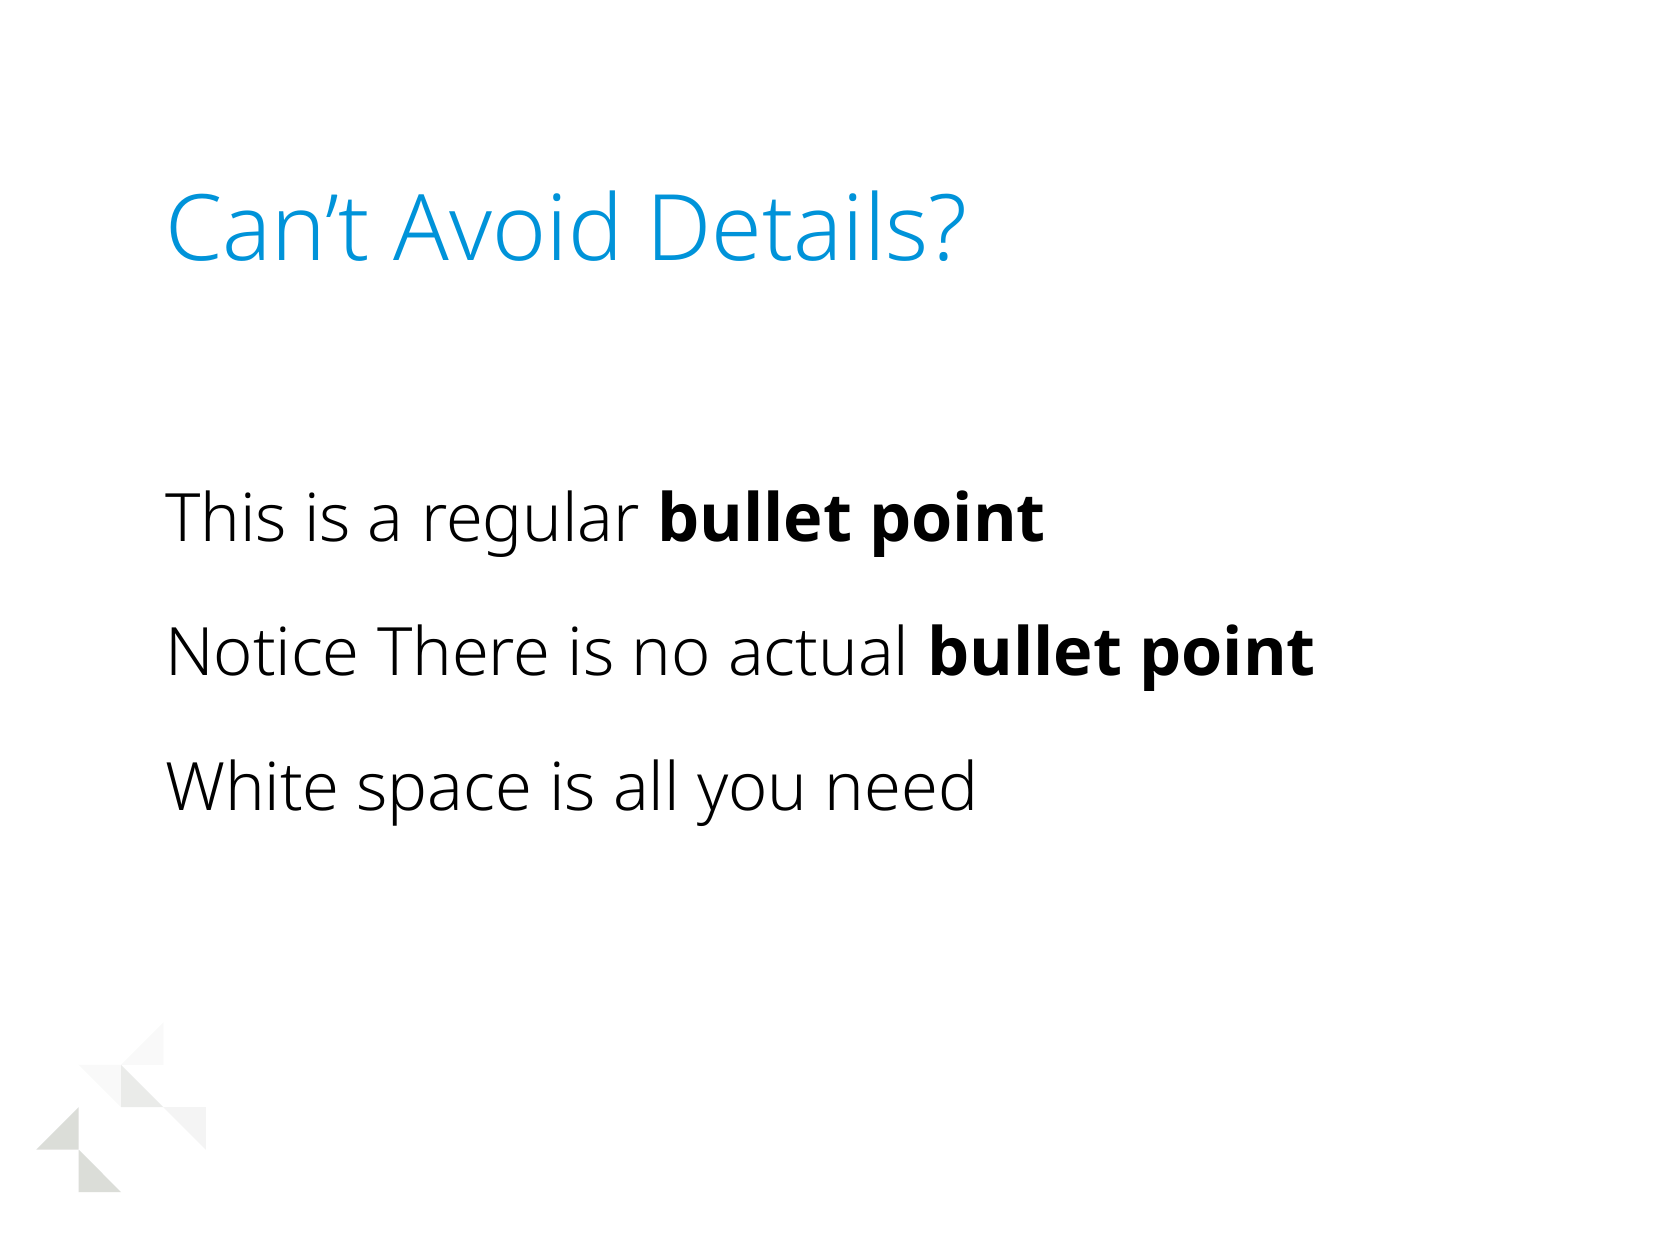

Can’t Avoid Details?
# This is a regular bullet point
Notice There is no actual bullet point
White space is all you need